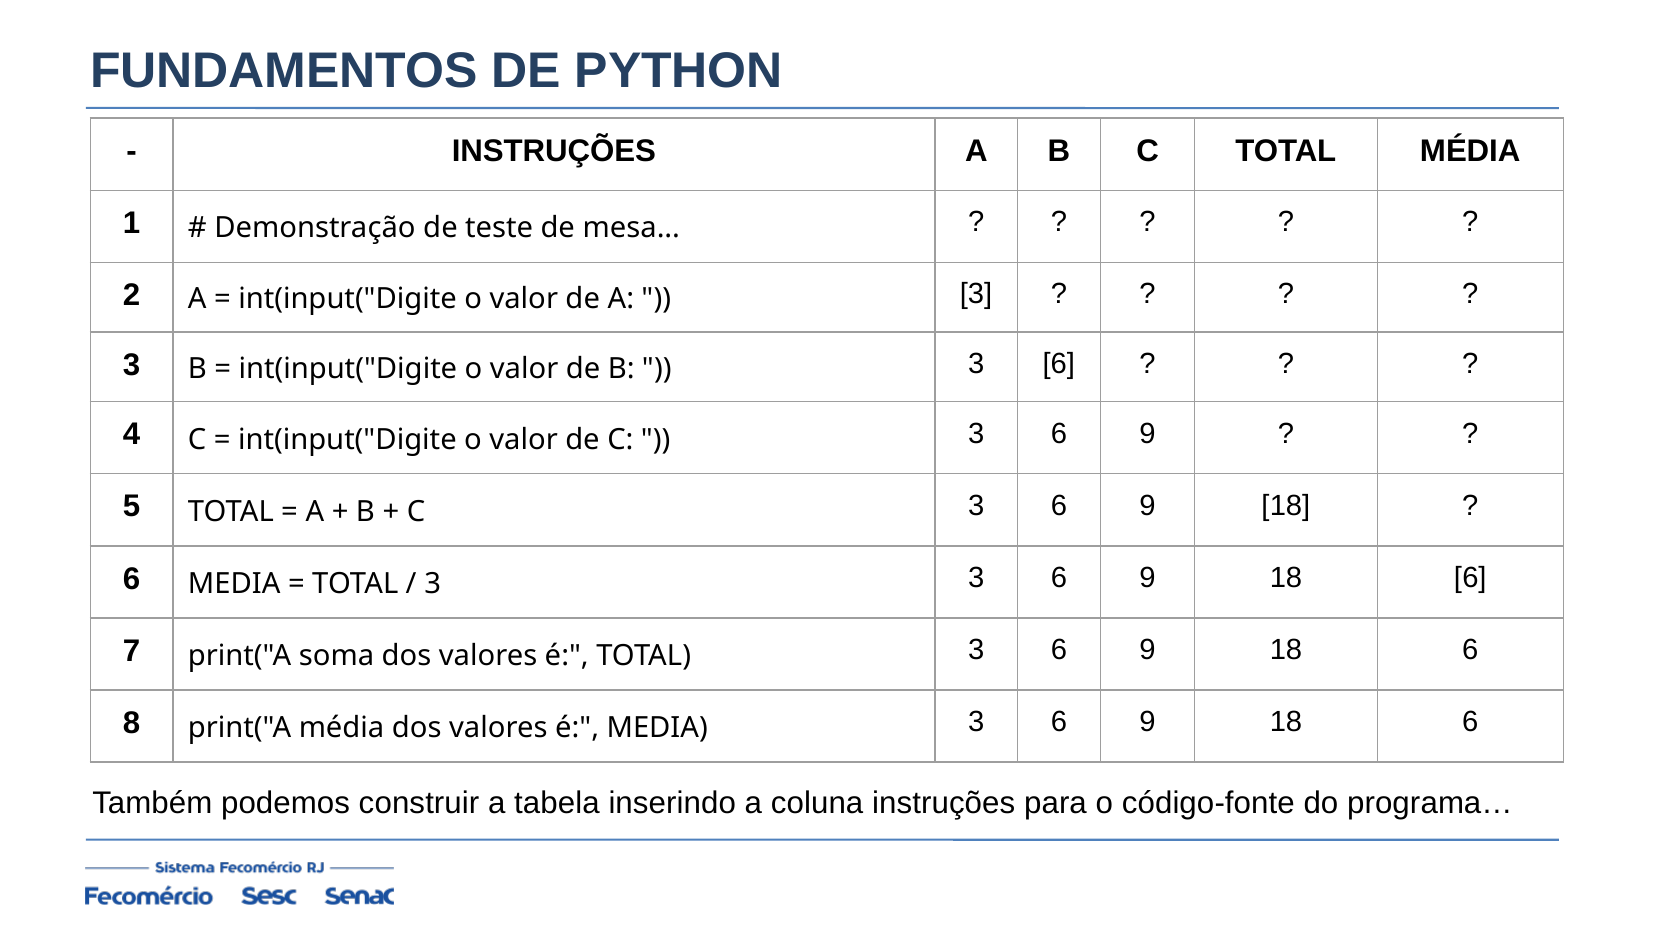

FUNDAMENTOS DE PYTHON
| - | INSTRUÇÕES | A | B | C | TOTAL | MÉDIA |
| --- | --- | --- | --- | --- | --- | --- |
| 1 | # Demonstração de teste de mesa... | ? | ? | ? | ? | ? |
| 2 | A = int(input("Digite o valor de A: ")) | [3] | ? | ? | ? | ? |
| 3 | B = int(input("Digite o valor de B: ")) | 3 | [6] | ? | ? | ? |
| 4 | C = int(input("Digite o valor de C: ")) | 3 | 6 | 9 | ? | ? |
| 5 | TOTAL = A + B + C | 3 | 6 | 9 | [18] | ? |
| 6 | MEDIA = TOTAL / 3 | 3 | 6 | 9 | 18 | [6] |
| 7 | print("A soma dos valores é:", TOTAL) | 3 | 6 | 9 | 18 | 6 |
| 8 | print("A média dos valores é:", MEDIA) | 3 | 6 | 9 | 18 | 6 |
Também podemos construir a tabela inserindo a coluna instruções para o código-fonte do programa…